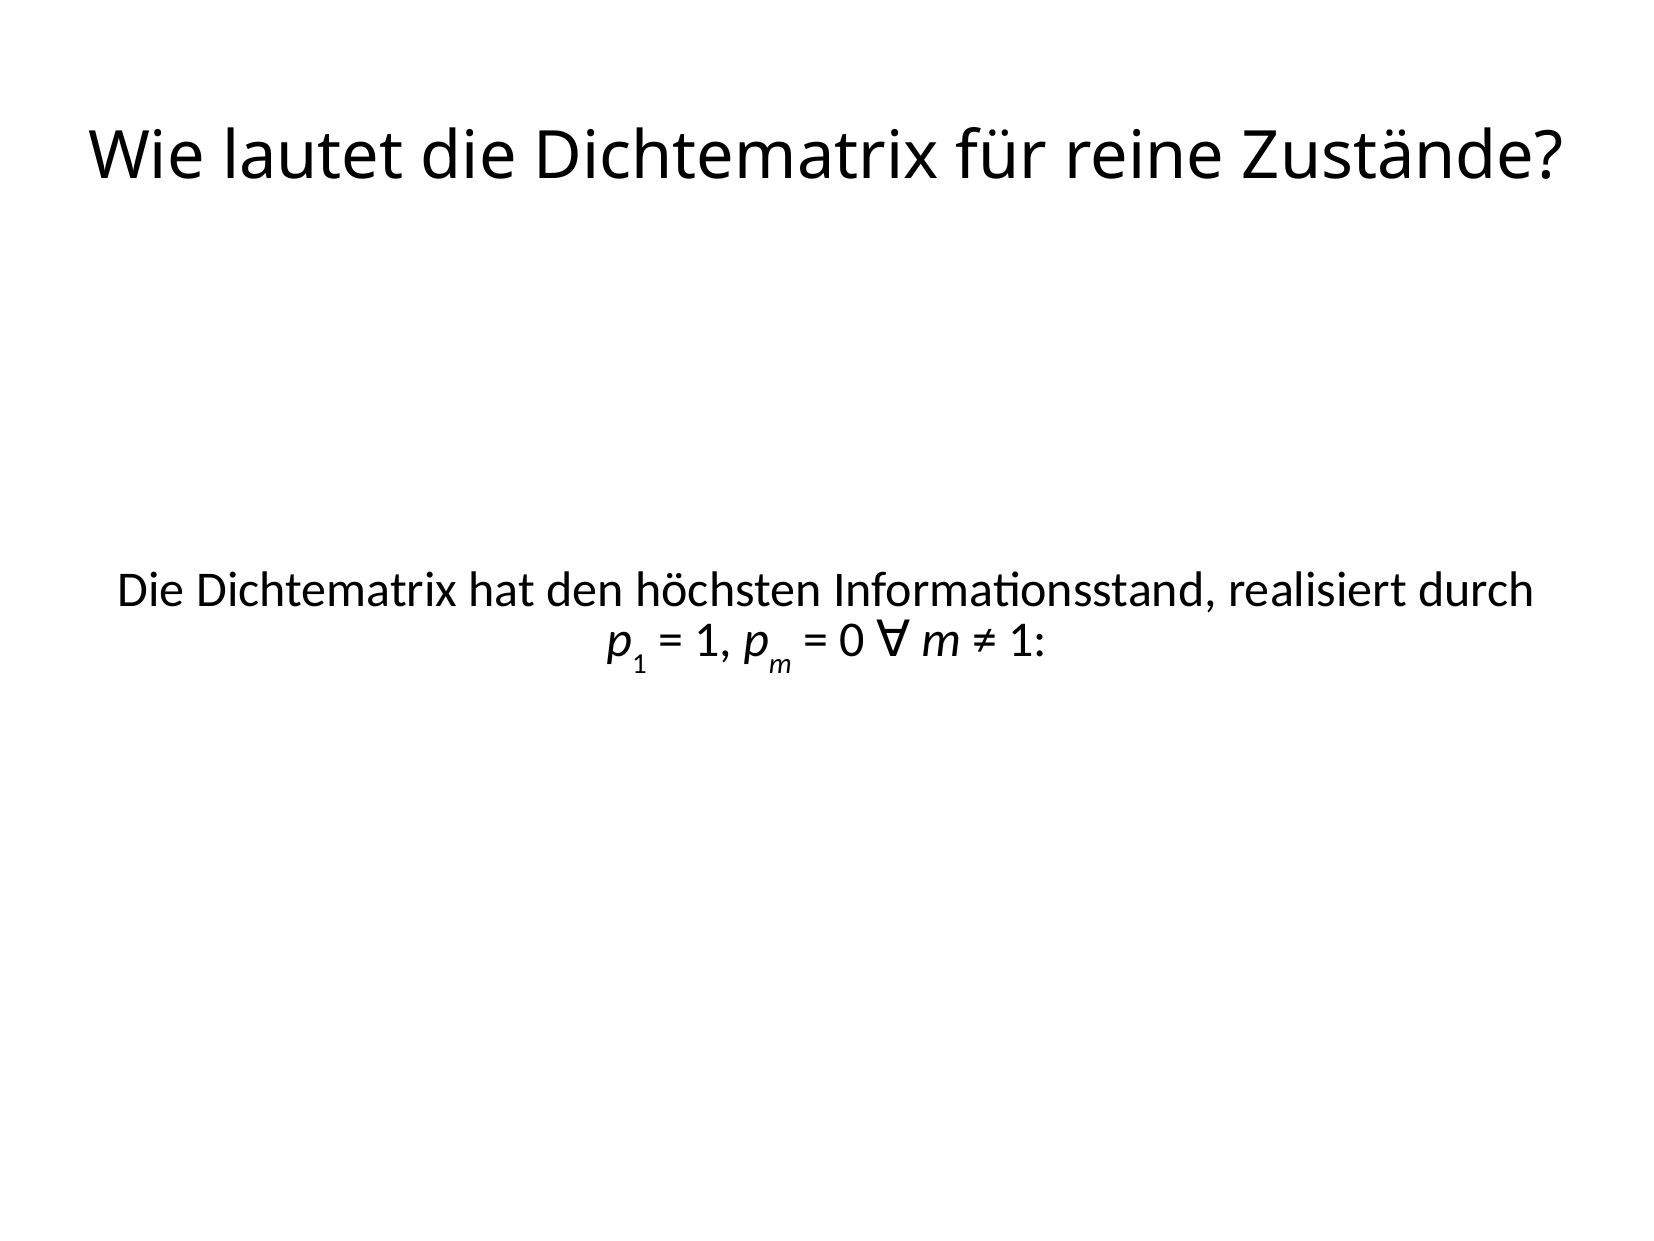

# Wie lautet die Dichtematrix für reine Zustände?
Die Dichtematrix hat den höchsten Informationsstand, realisiert durch p1 = 1, pm = 0 ∀ m ≠ 1: